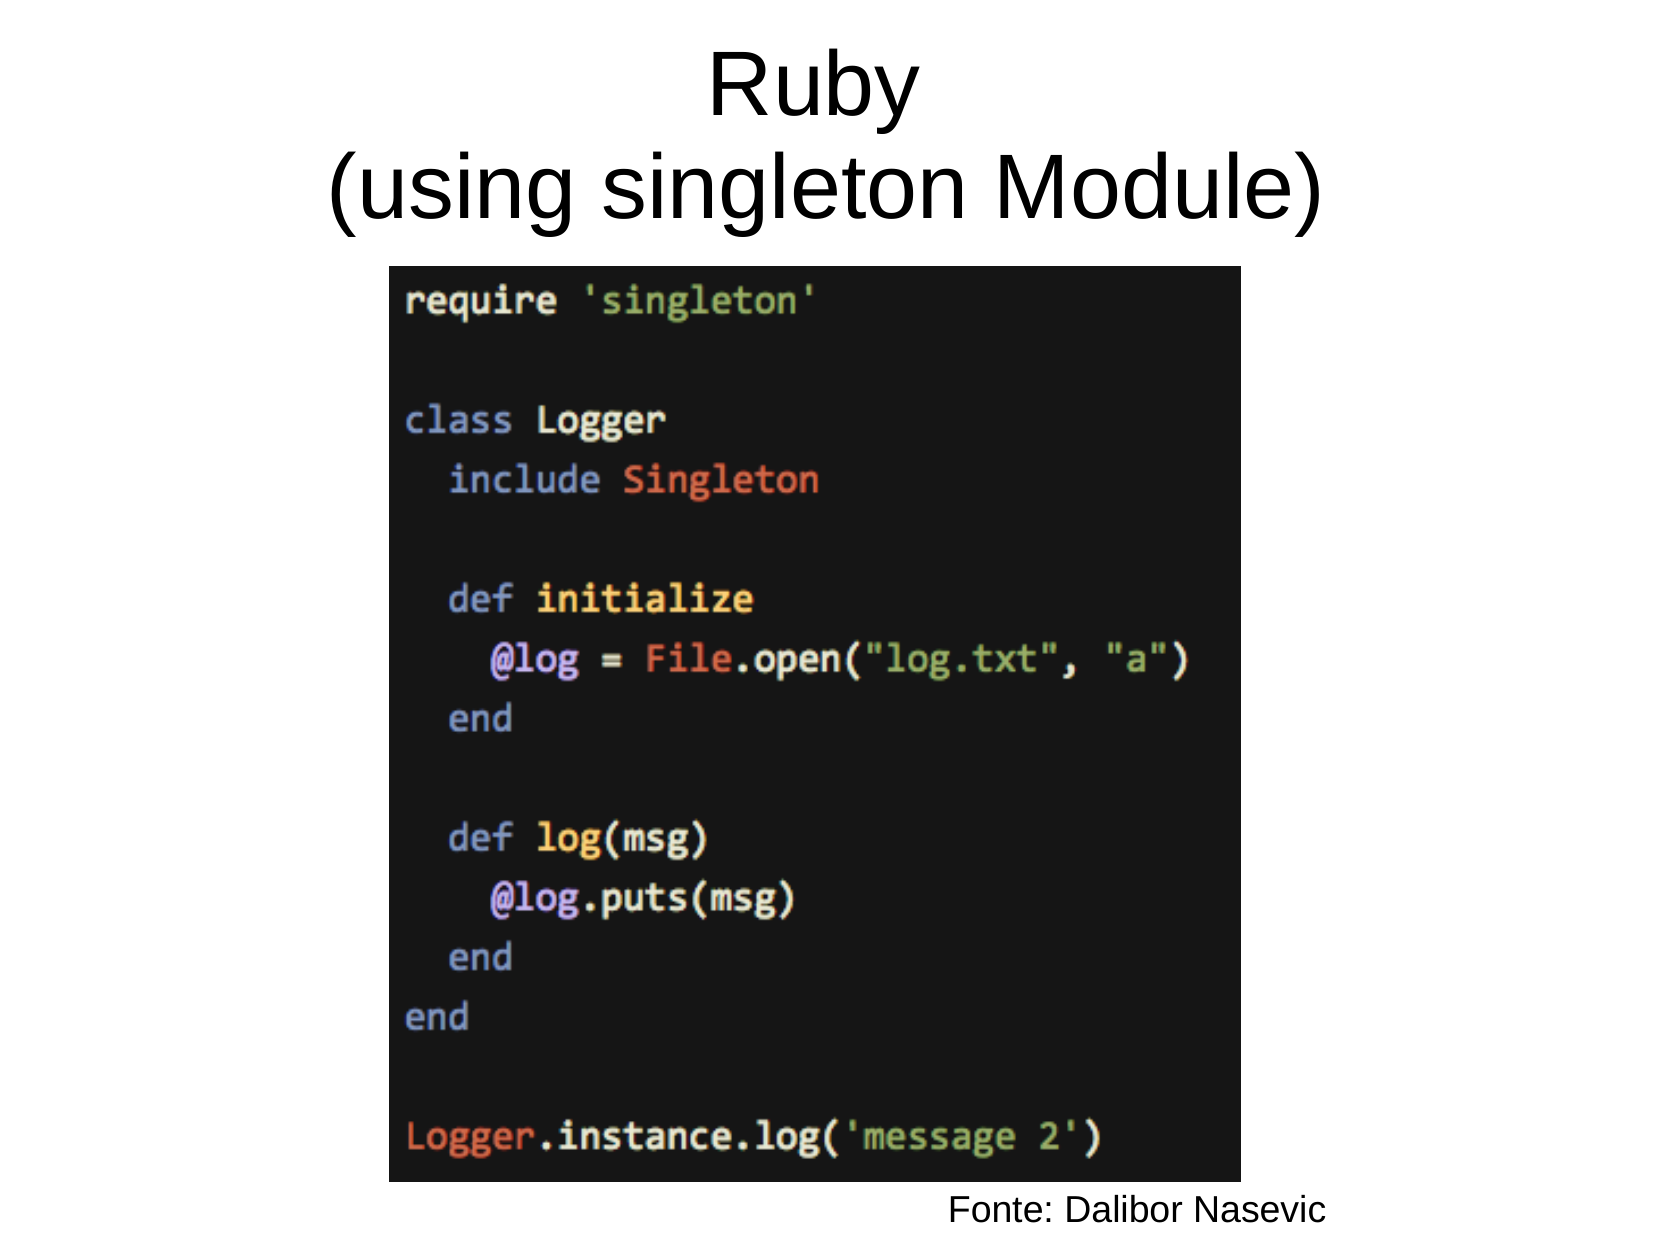

# Ruby (using singleton Module)
Fonte: Dalibor Nasevic